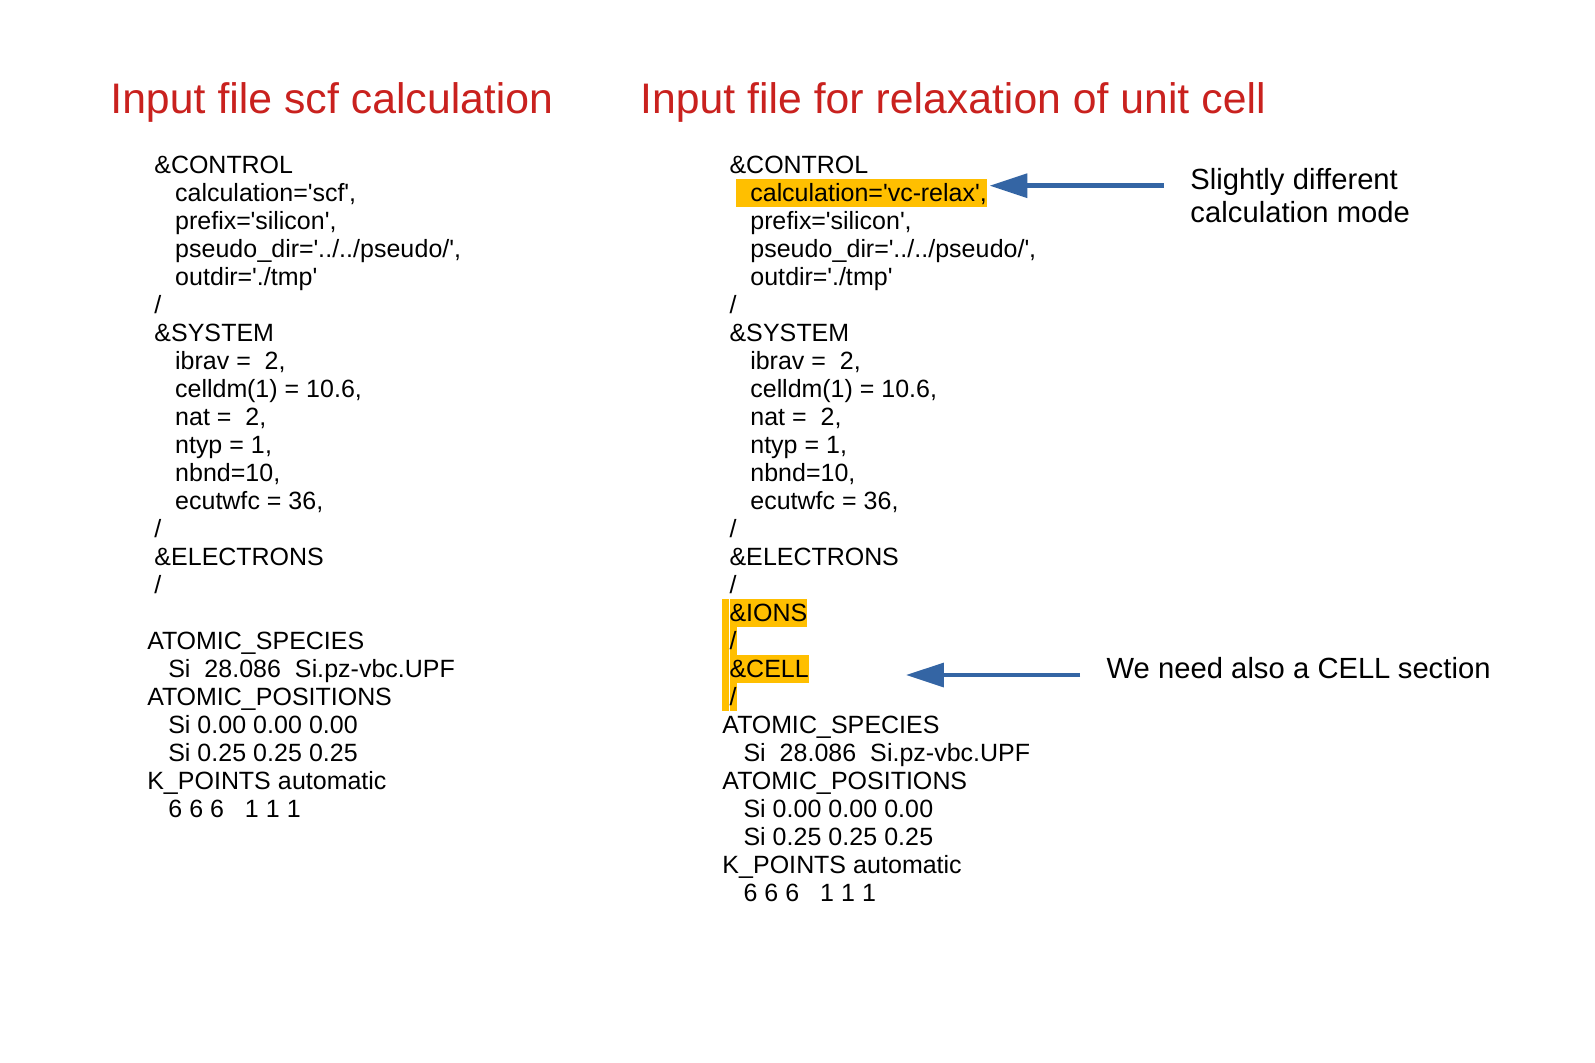

Input file scf calculation
Input file for relaxation of unit cell
 &CONTROL
 calculation='scf',
 prefix='silicon',
 pseudo_dir='../../pseudo/',
 outdir='./tmp'
 /
 &SYSTEM
 ibrav = 2,
 celldm(1) = 10.6,
 nat = 2,
 ntyp = 1,
 nbnd=10,
 ecutwfc = 36,
 /
 &ELECTRONS
 /
ATOMIC_SPECIES
 Si 28.086 Si.pz-vbc.UPF
ATOMIC_POSITIONS
 Si 0.00 0.00 0.00
 Si 0.25 0.25 0.25
K_POINTS automatic
 6 6 6 1 1 1
 &CONTROL
 calculation='vc-relax',
 prefix='silicon',
 pseudo_dir='../../pseudo/',
 outdir='./tmp'
 /
 &SYSTEM
 ibrav = 2,
 celldm(1) = 10.6,
 nat = 2,
 ntyp = 1,
 nbnd=10,
 ecutwfc = 36,
 /
 &ELECTRONS
 /
 &IONS
 /
 &CELL
 /
ATOMIC_SPECIES
 Si 28.086 Si.pz-vbc.UPF
ATOMIC_POSITIONS
 Si 0.00 0.00 0.00
 Si 0.25 0.25 0.25
K_POINTS automatic
 6 6 6 1 1 1
Slightly different
calculation mode
We need also a CELL section